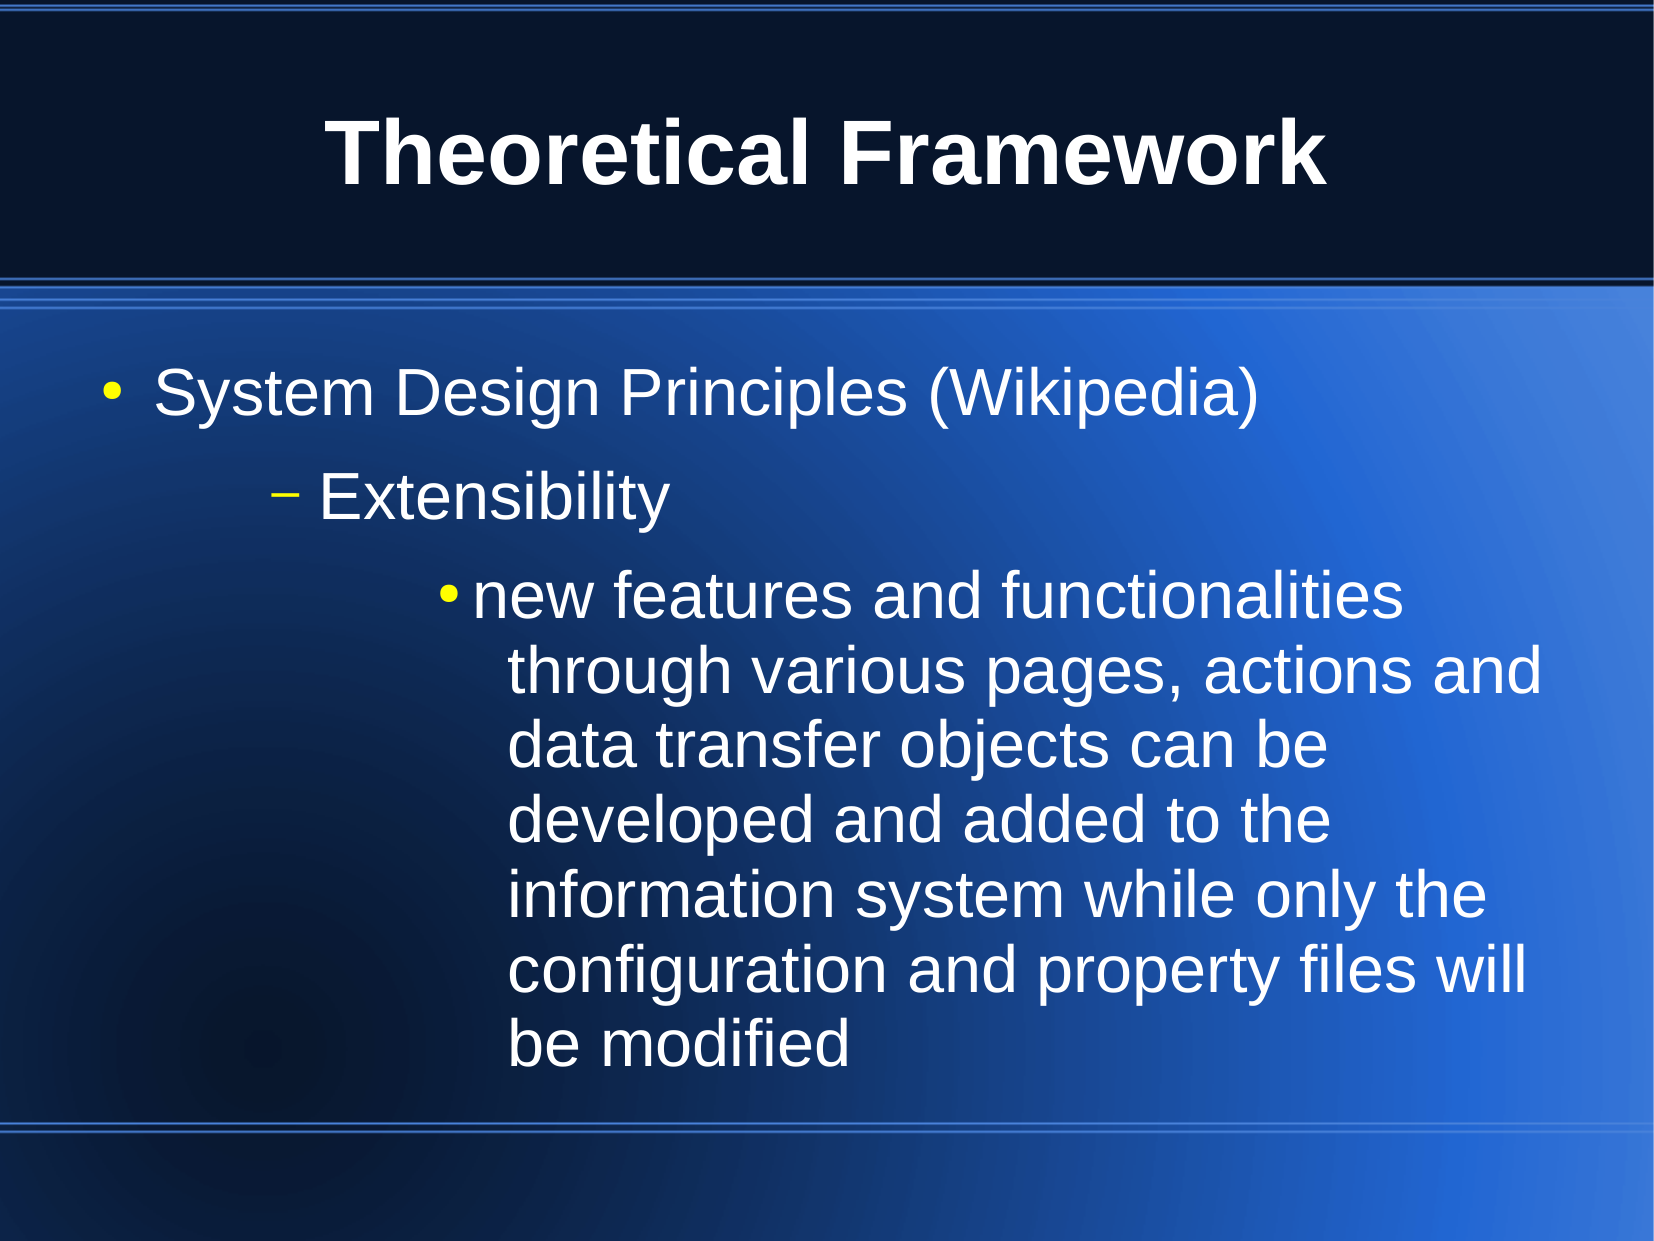

# Theoretical Framework
System Design Principles (Wikipedia)
Extensibility
new features and functionalities through various pages, actions and data transfer objects can be developed and added to the information system while only the configuration and property files will be modified